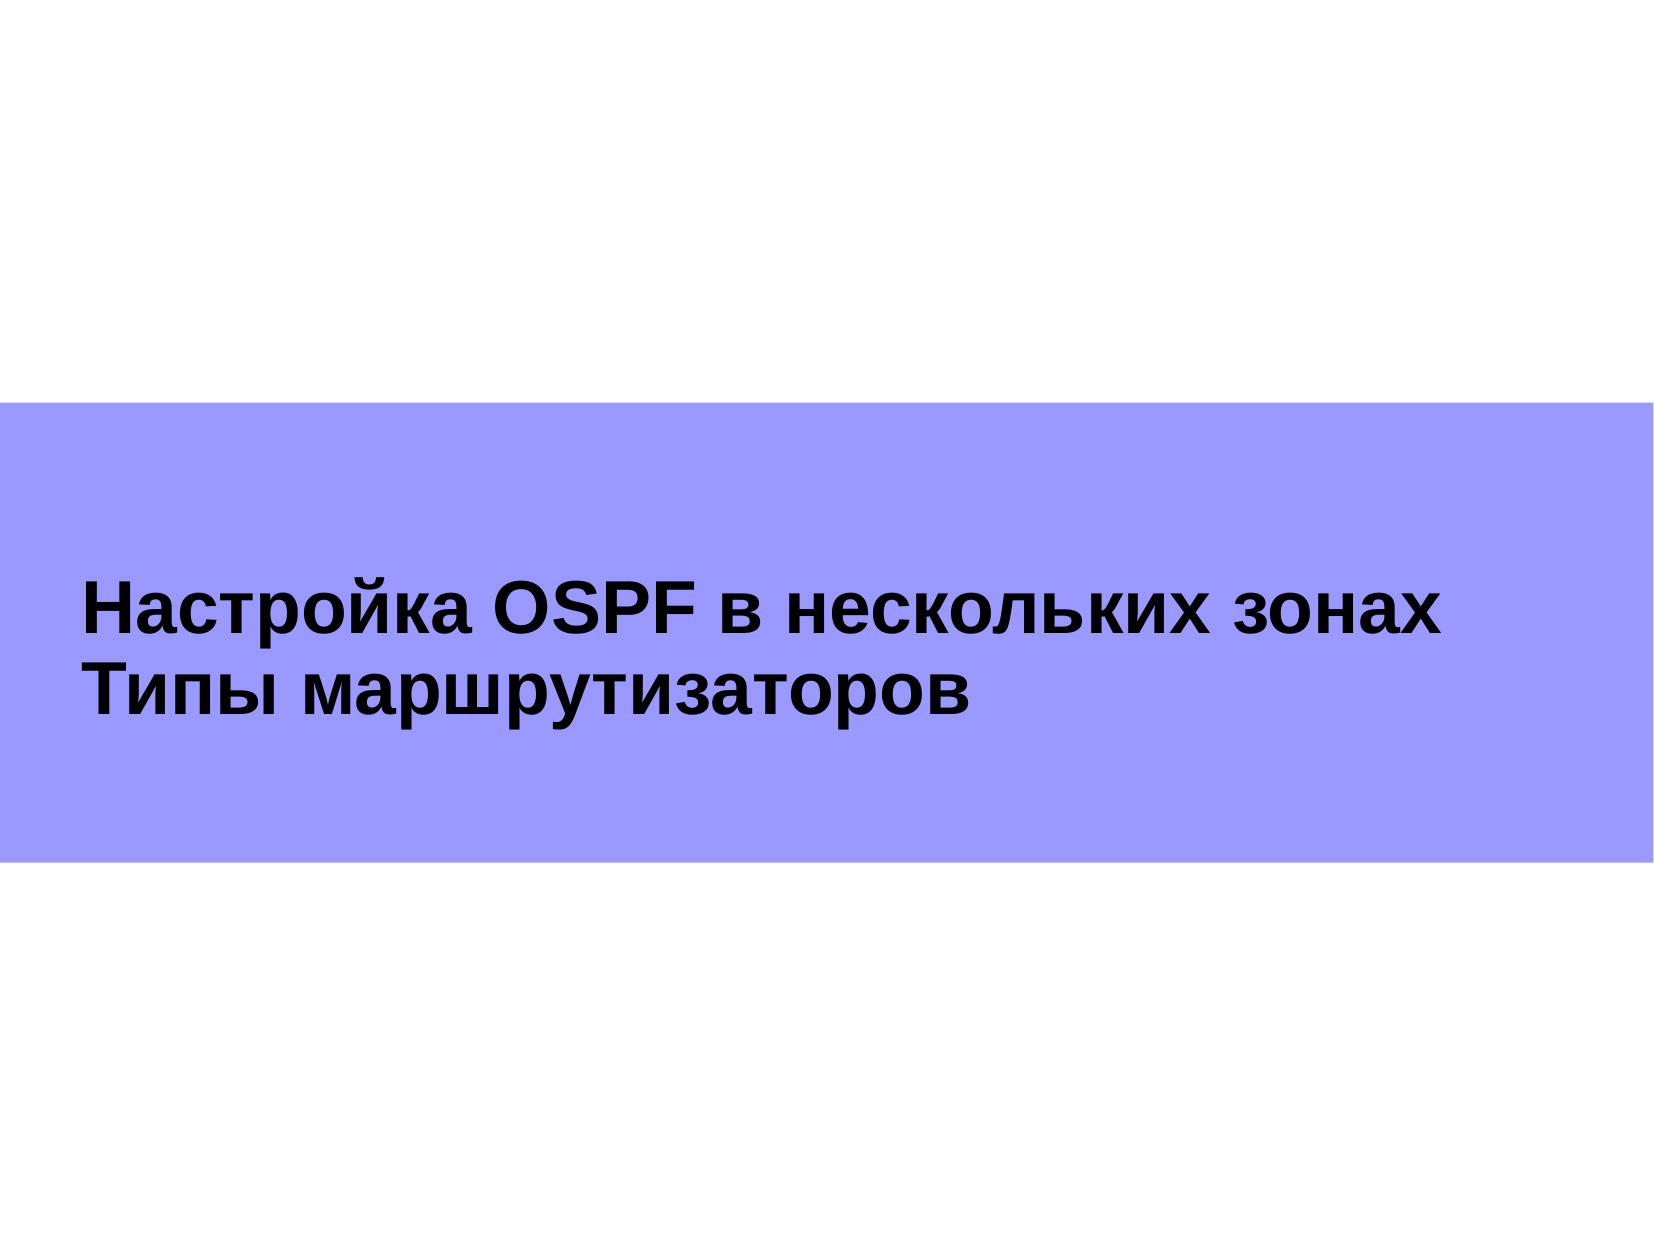

Настройка OSPF в нескольких зонах
Типы маршрутизаторов